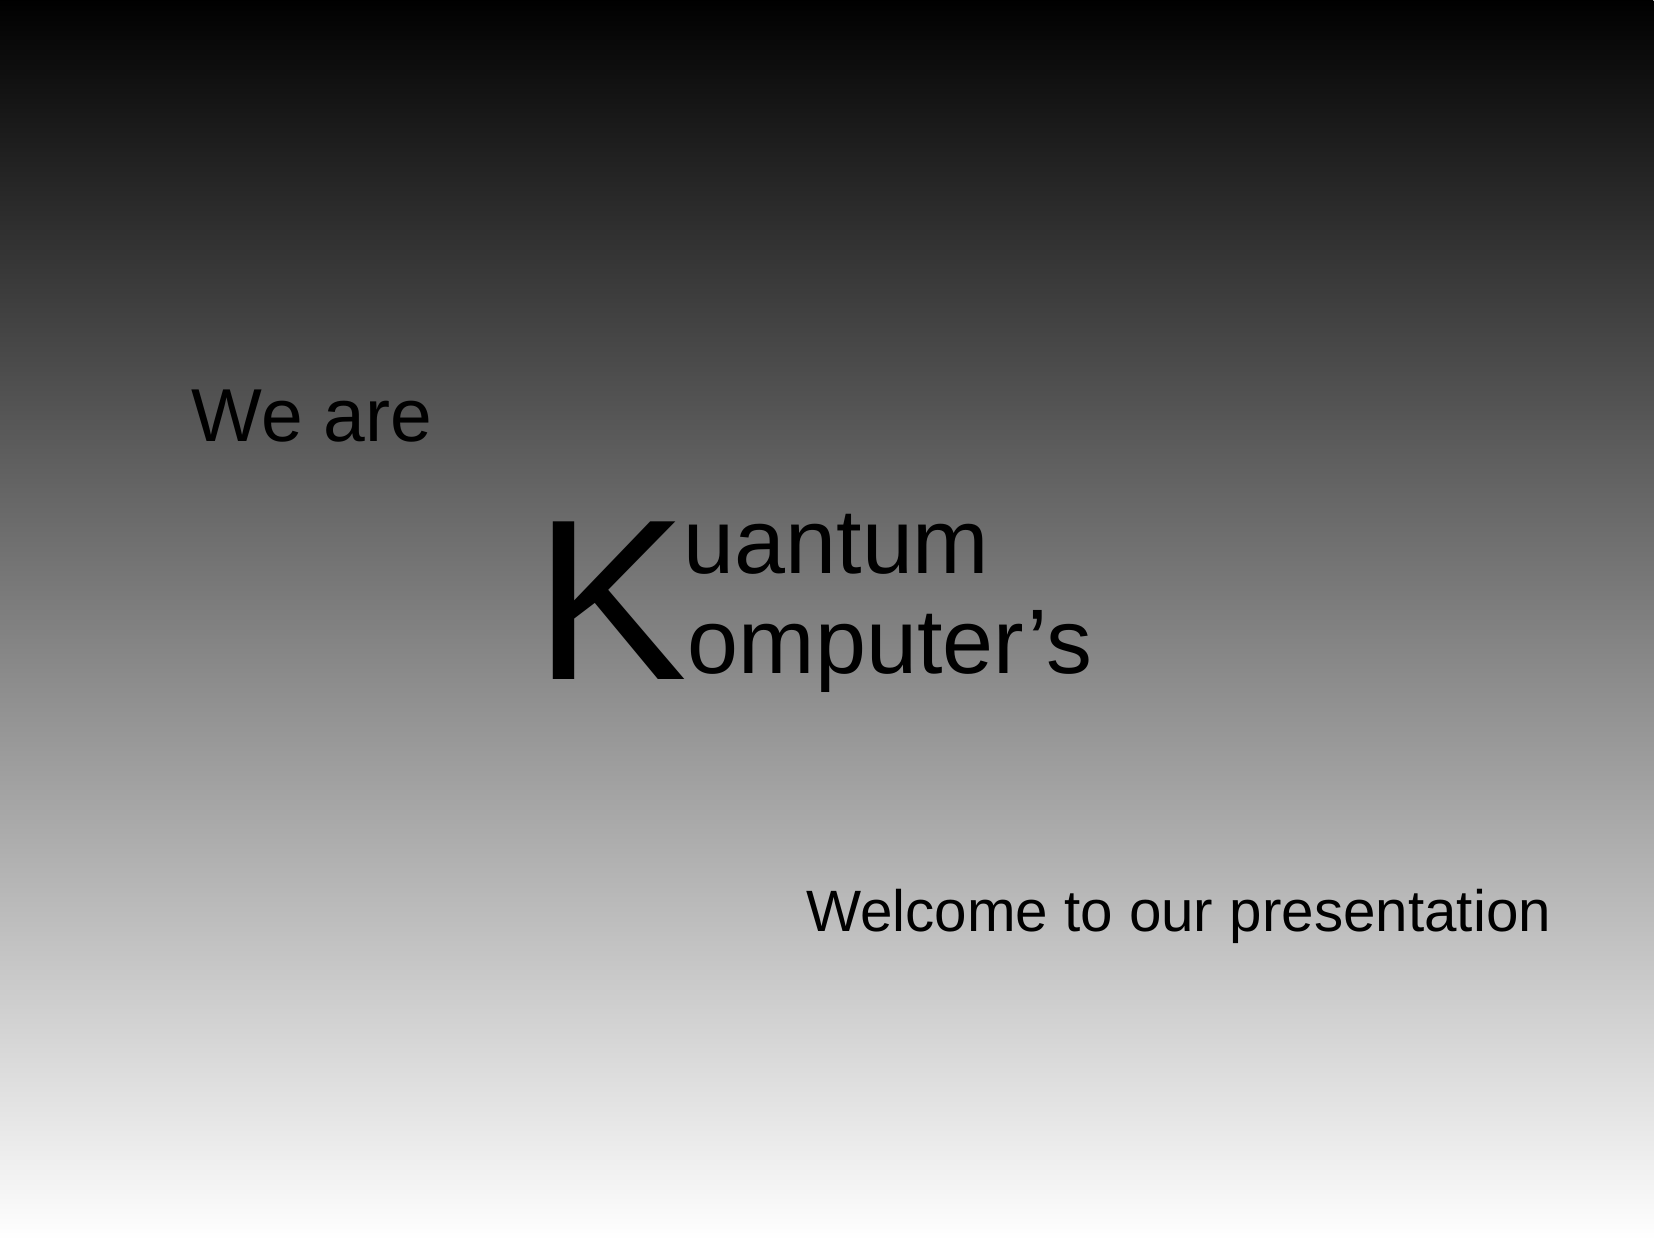

We are
K
# uantum
omputer’s
Welcome to our presentation